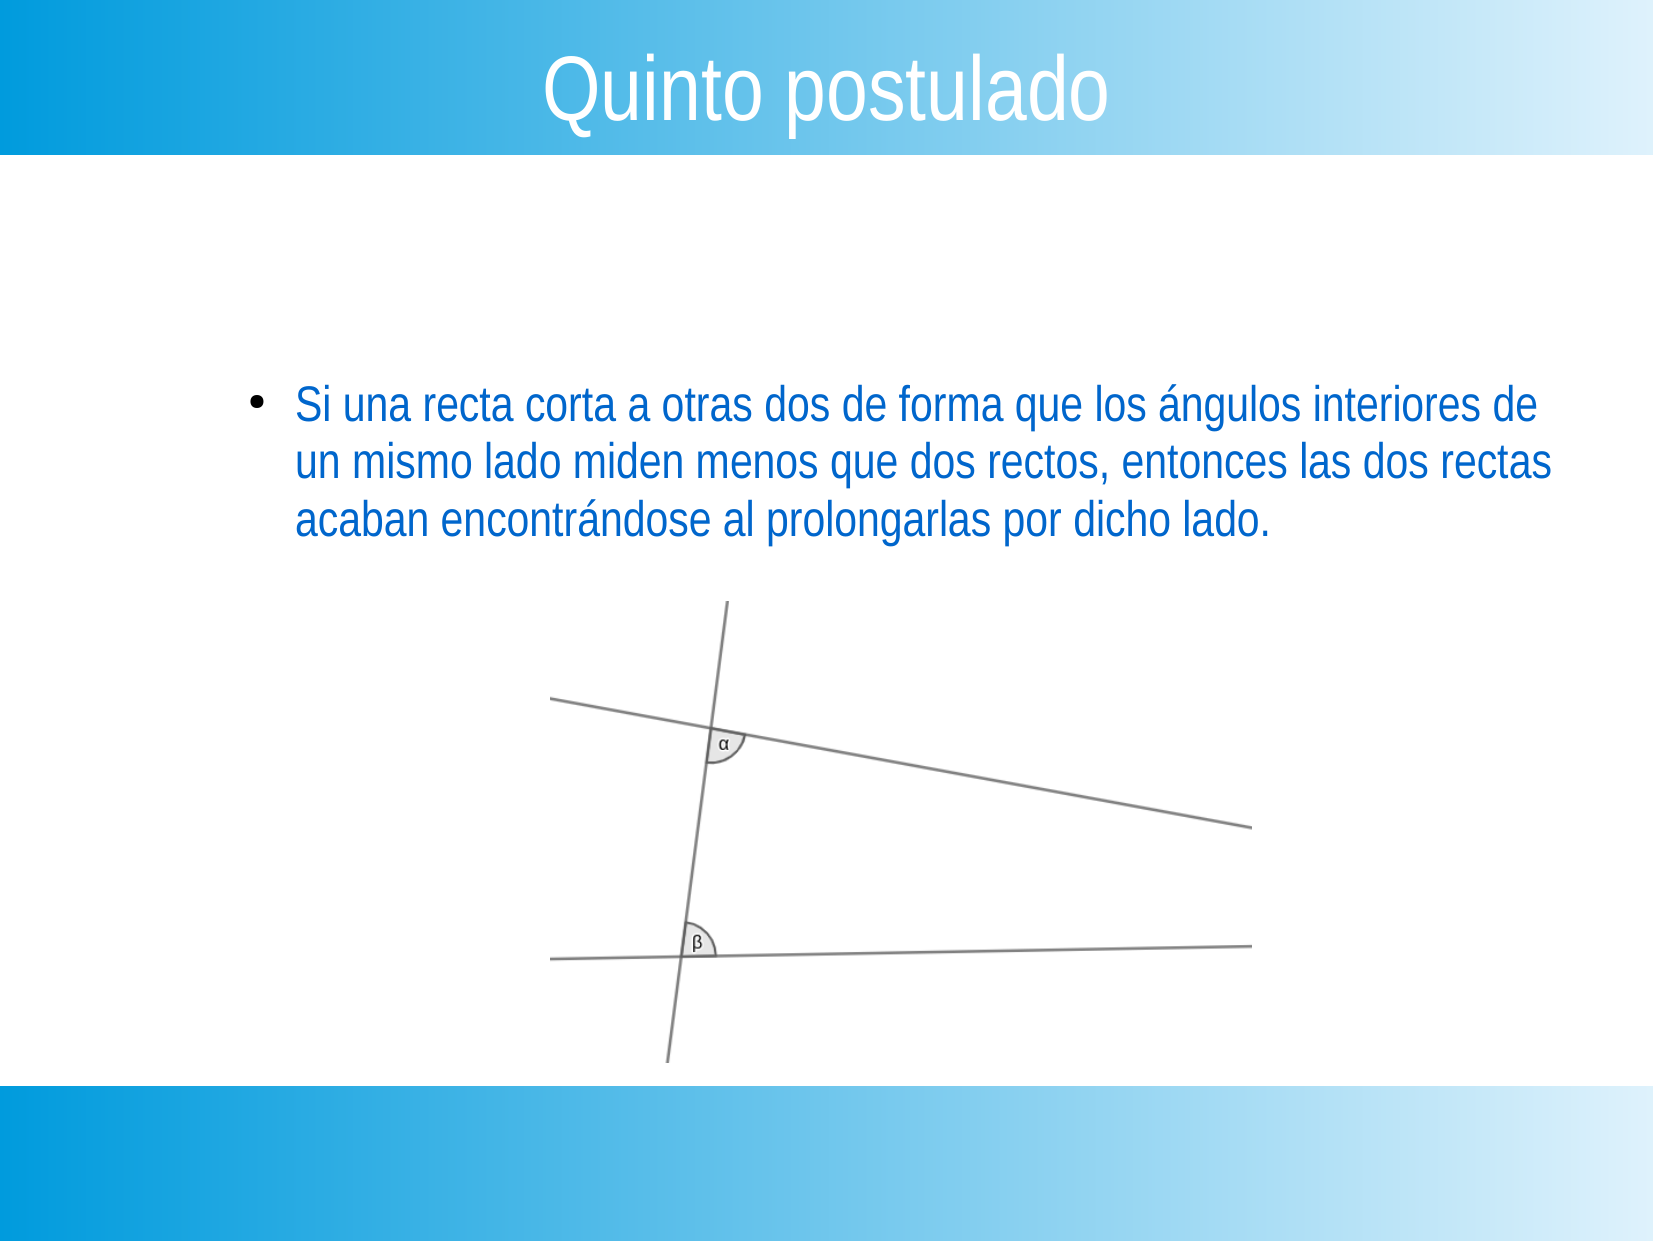

# Quinto postulado
Si una recta corta a otras dos de forma que los ángulos interiores de un mismo lado miden menos que dos rectos, entonces las dos rectas acaban encontrándose al prolongarlas por dicho lado.